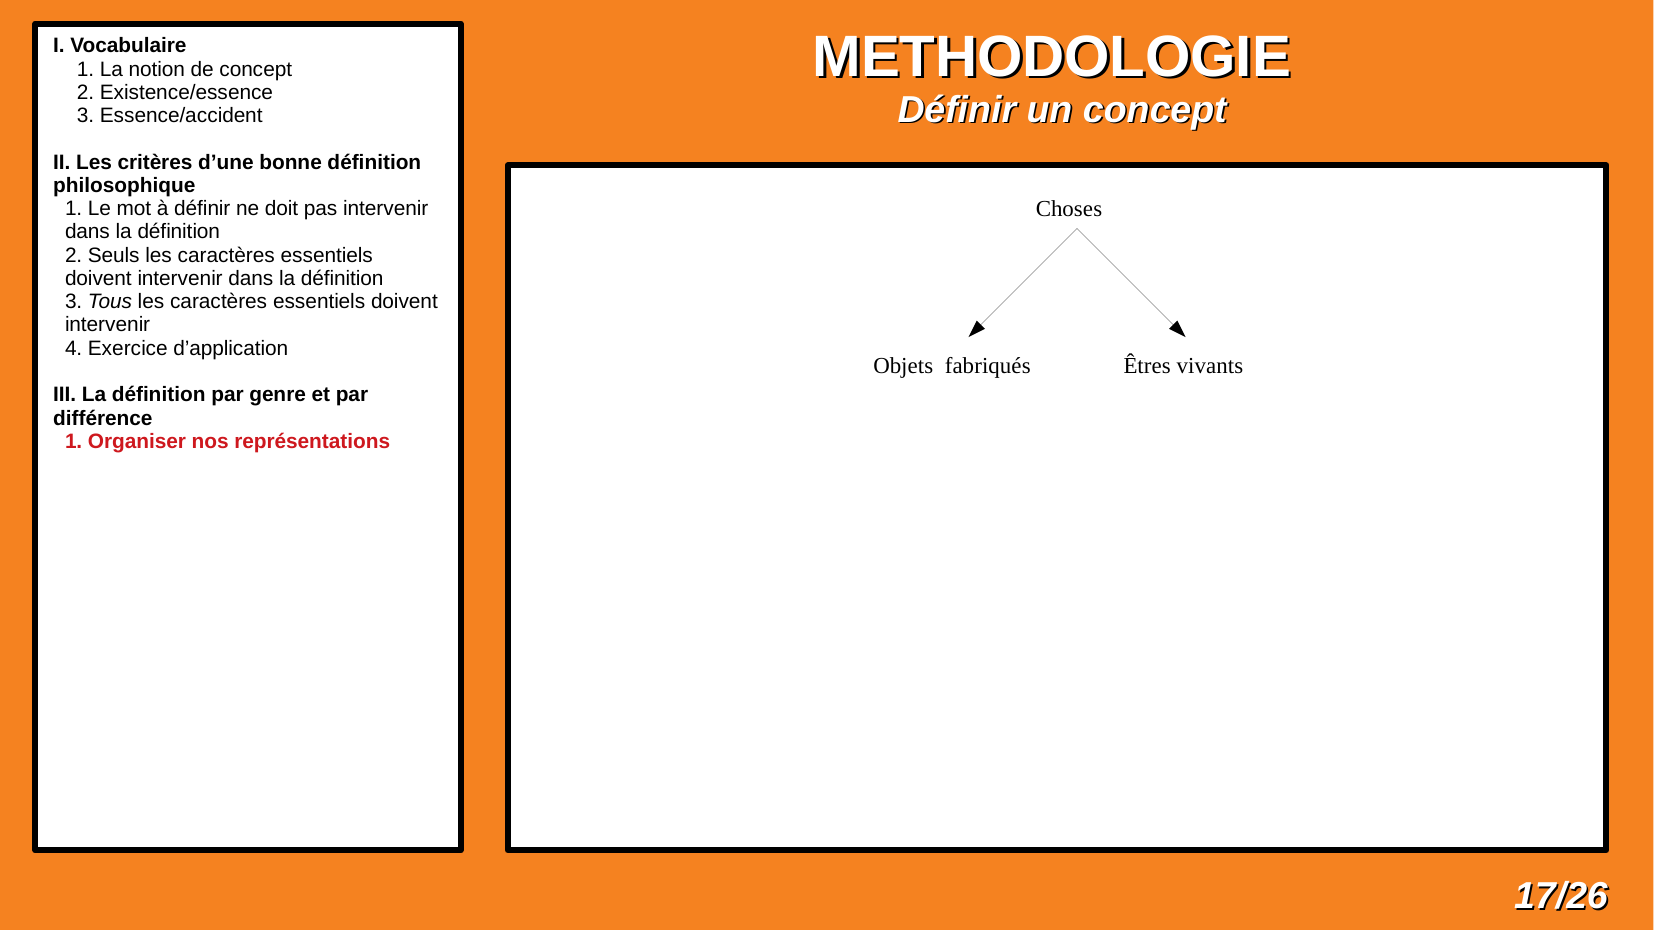

METHODOLOGIE
 Définir un concept
I. Vocabulaire
1. La notion de concept
2. Existence/essence
3. Essence/accident
II. Les critères d’une bonne définition philosophique
1. Le mot à définir ne doit pas intervenir dans la définition
2. Seuls les caractères essentiels doivent intervenir dans la définition
3. Tous les caractères essentiels doivent intervenir
4. Exercice d’application
III. La définition par genre et par différence
1. Organiser nos représentations
Choses
Objets fabriqués
Êtres vivants